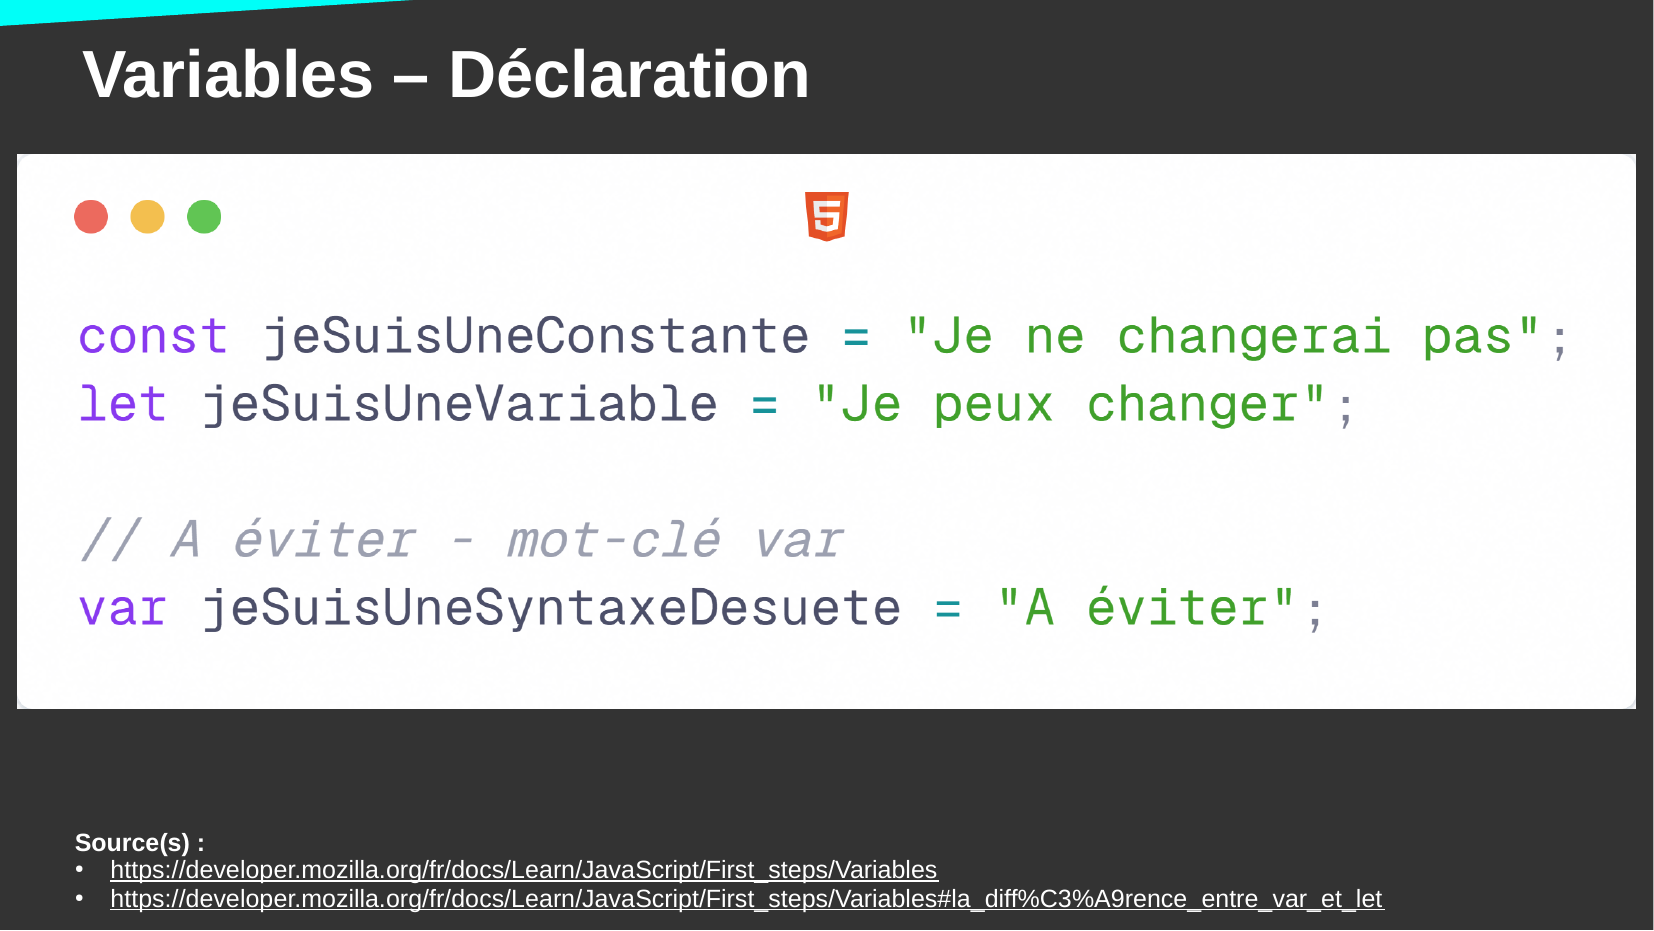

# Variables – Déclaration
Source(s) :
https://developer.mozilla.org/fr/docs/Learn/JavaScript/First_steps/Variables
https://developer.mozilla.org/fr/docs/Learn/JavaScript/First_steps/Variables#la_diff%C3%A9rence_entre_var_et_let